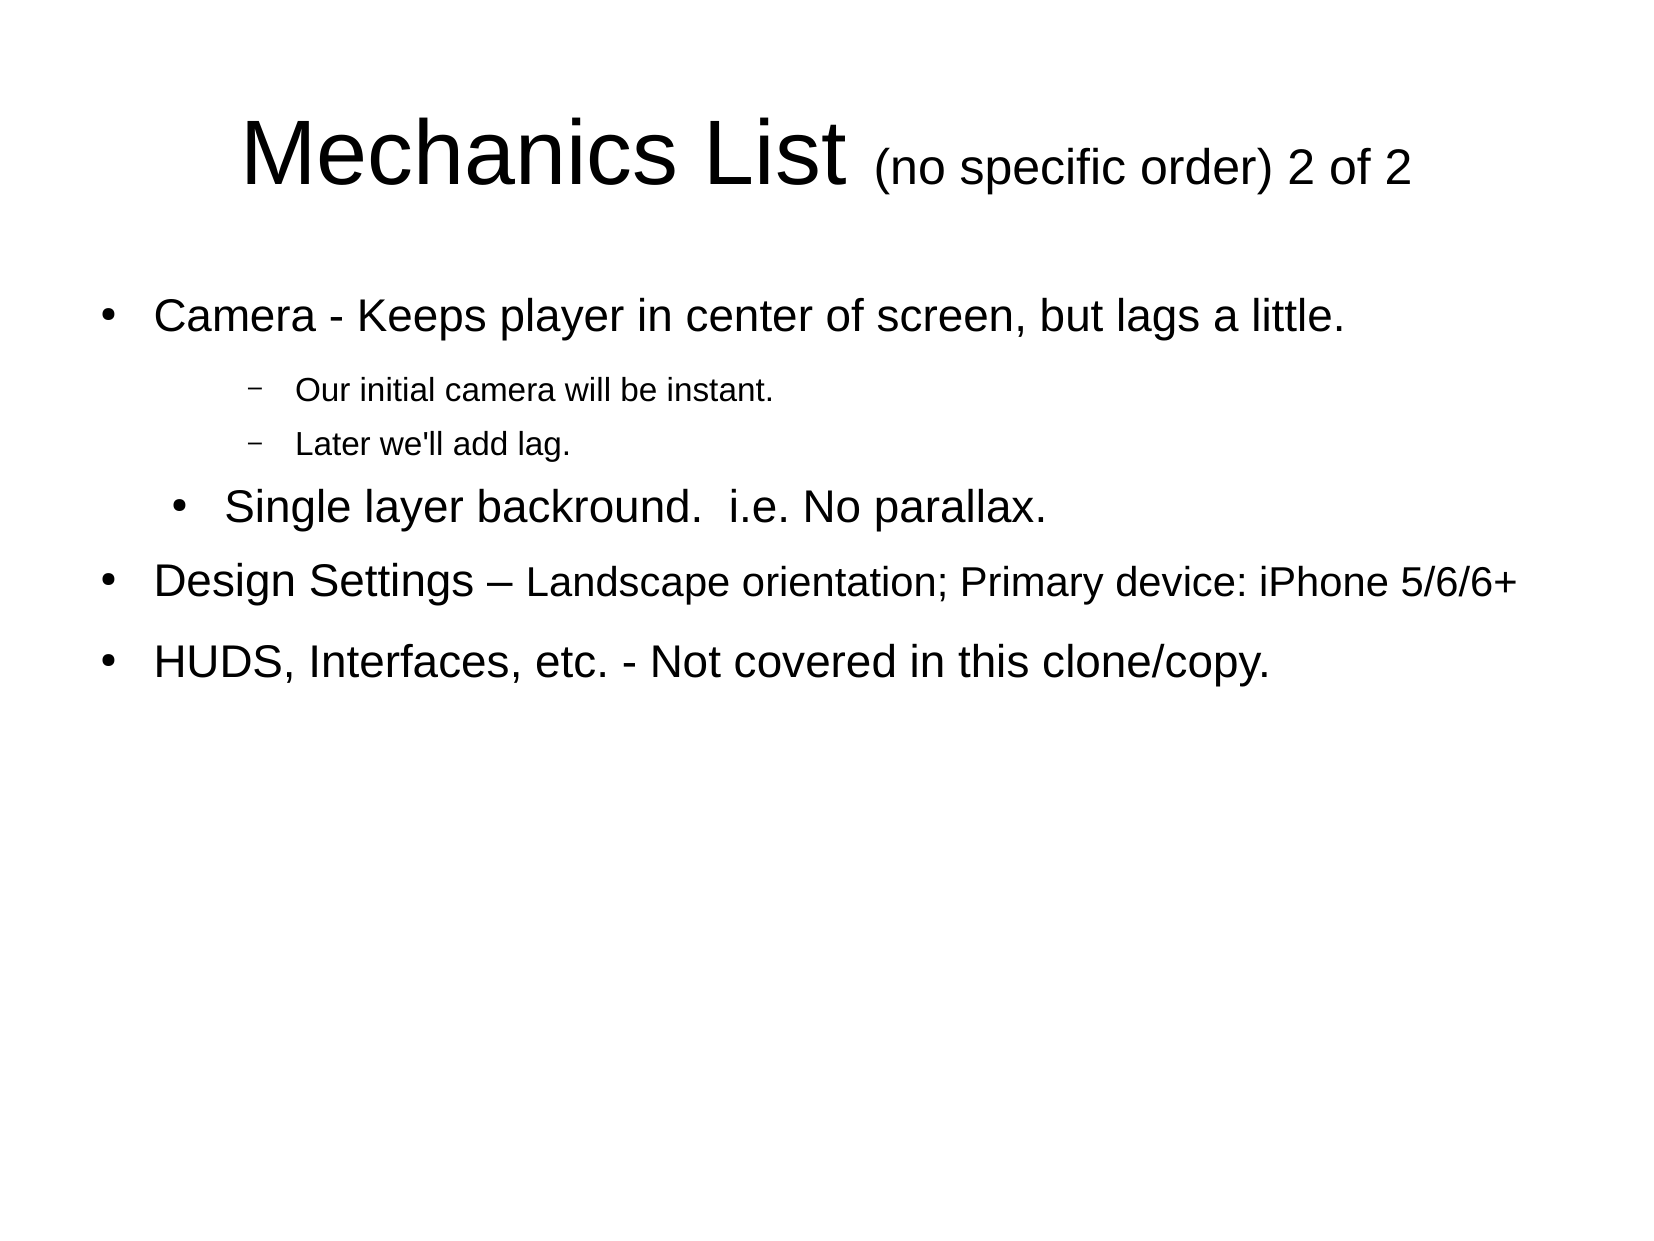

# Mechanics List (no specific order) 2 of 2
Camera - Keeps player in center of screen, but lags a little.
Our initial camera will be instant.
Later we'll add lag.
Single layer backround. i.e. No parallax.
Design Settings – Landscape orientation; Primary device: iPhone 5/6/6+
HUDS, Interfaces, etc. - Not covered in this clone/copy.